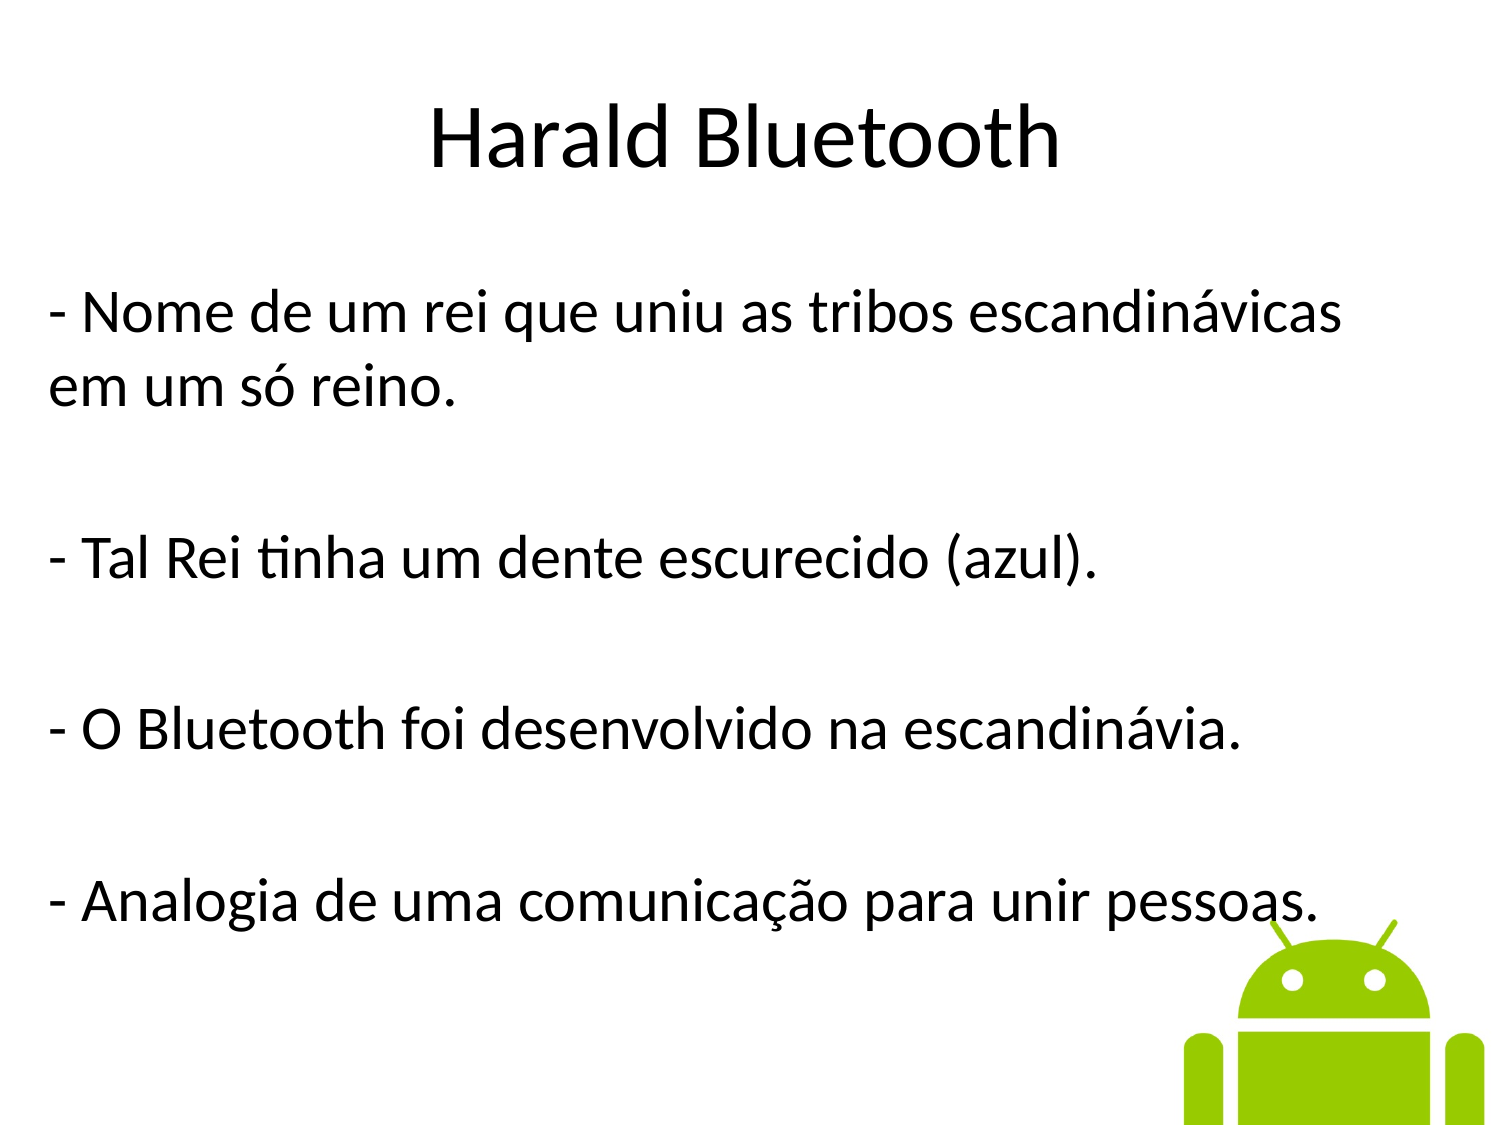

Harald Bluetooth
# - Nome de um rei que uniu as tribos escandinávicas em um só reino.
- Tal Rei tinha um dente escurecido (azul).
- O Bluetooth foi desenvolvido na escandinávia.
- Analogia de uma comunicação para unir pessoas.